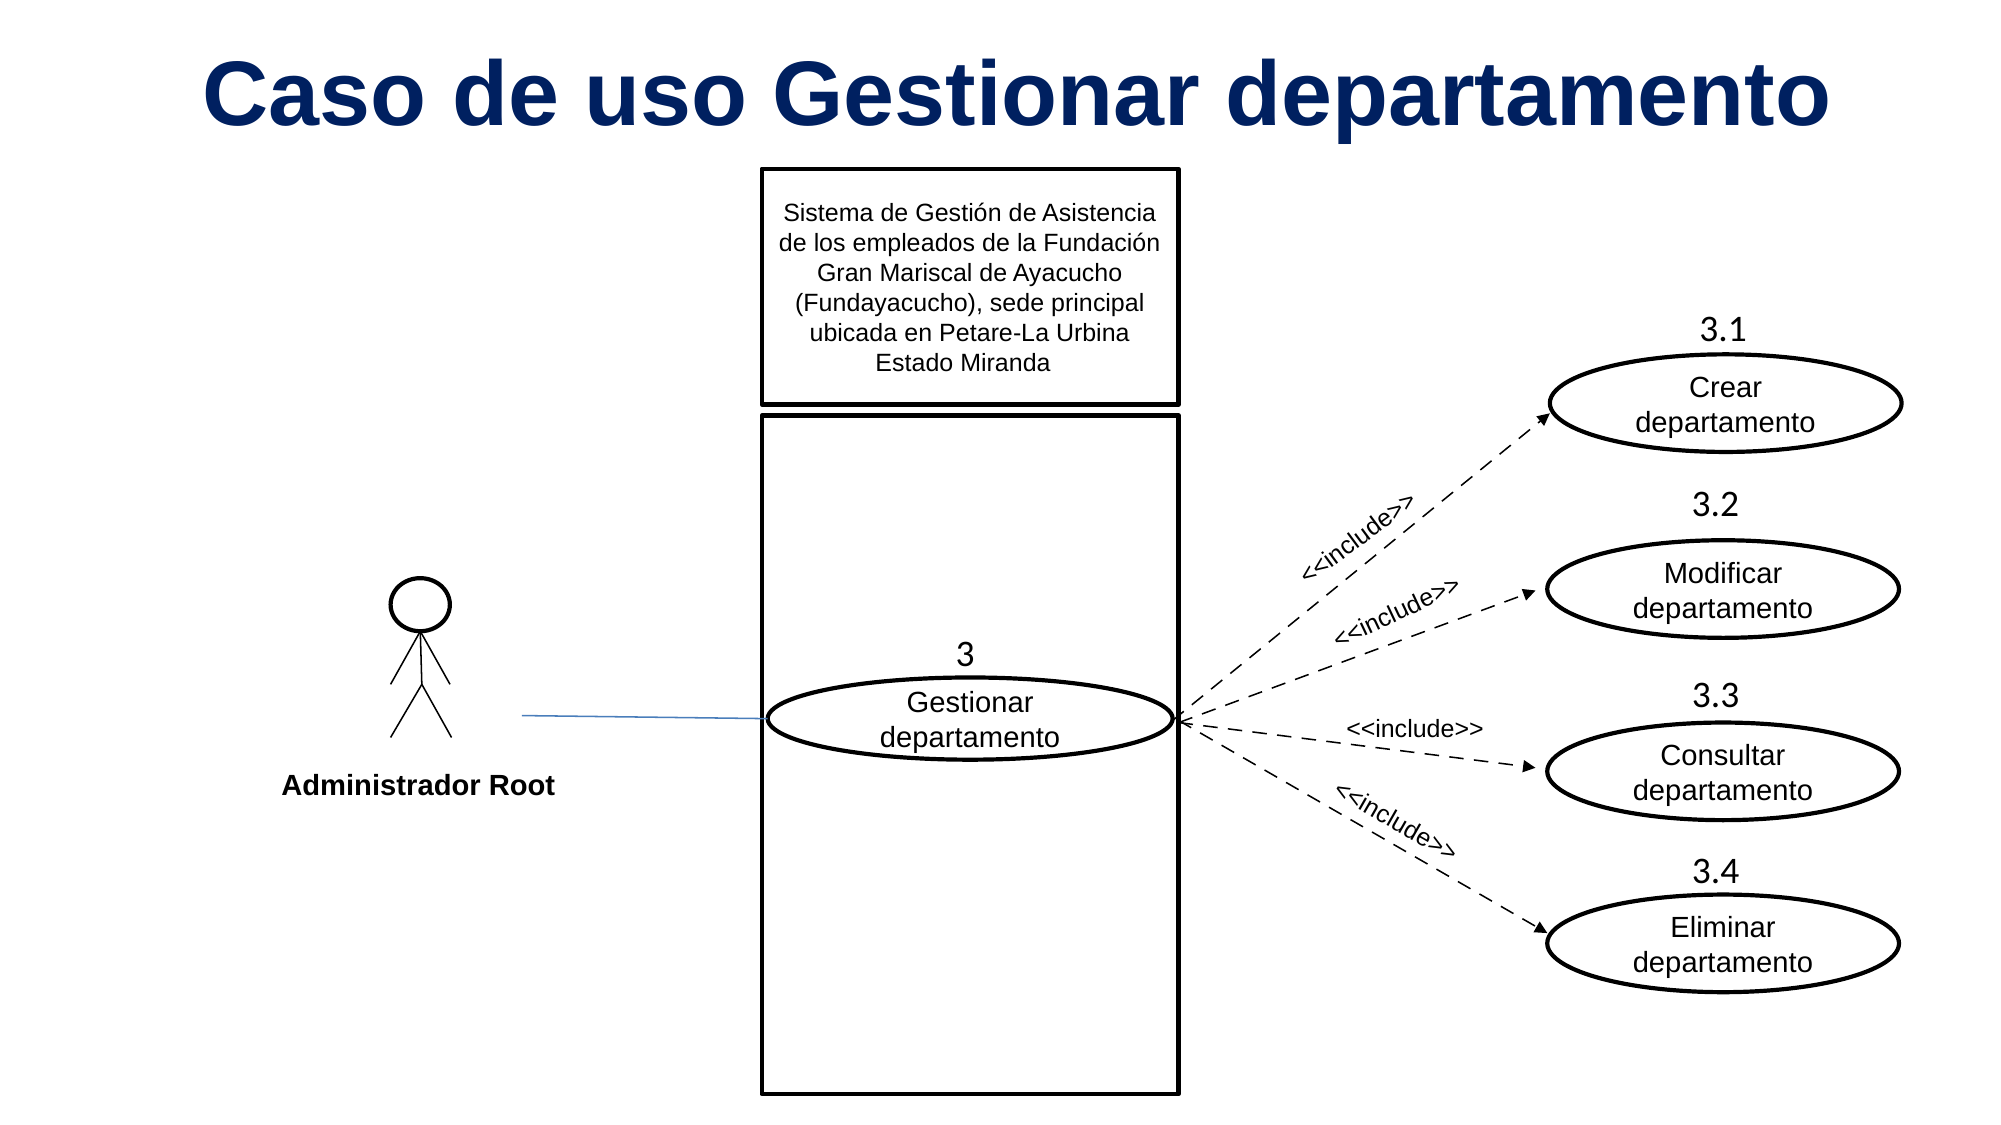

Caso de uso Gestionar departamento
Sistema de Gestión de Asistencia de los empleados de la Fundación Gran Mariscal de Ayacucho (Fundayacucho), sede principal ubicada en Petare-La Urbina Estado Miranda
3.1
Crear departamento
3.2
<<include>>
Modificar departamento
<<include>>
3
3.3
Gestionar departamento
<<include>>
Consultar departamento
Administrador Root
<<include>>
3.4
Eliminar departamento